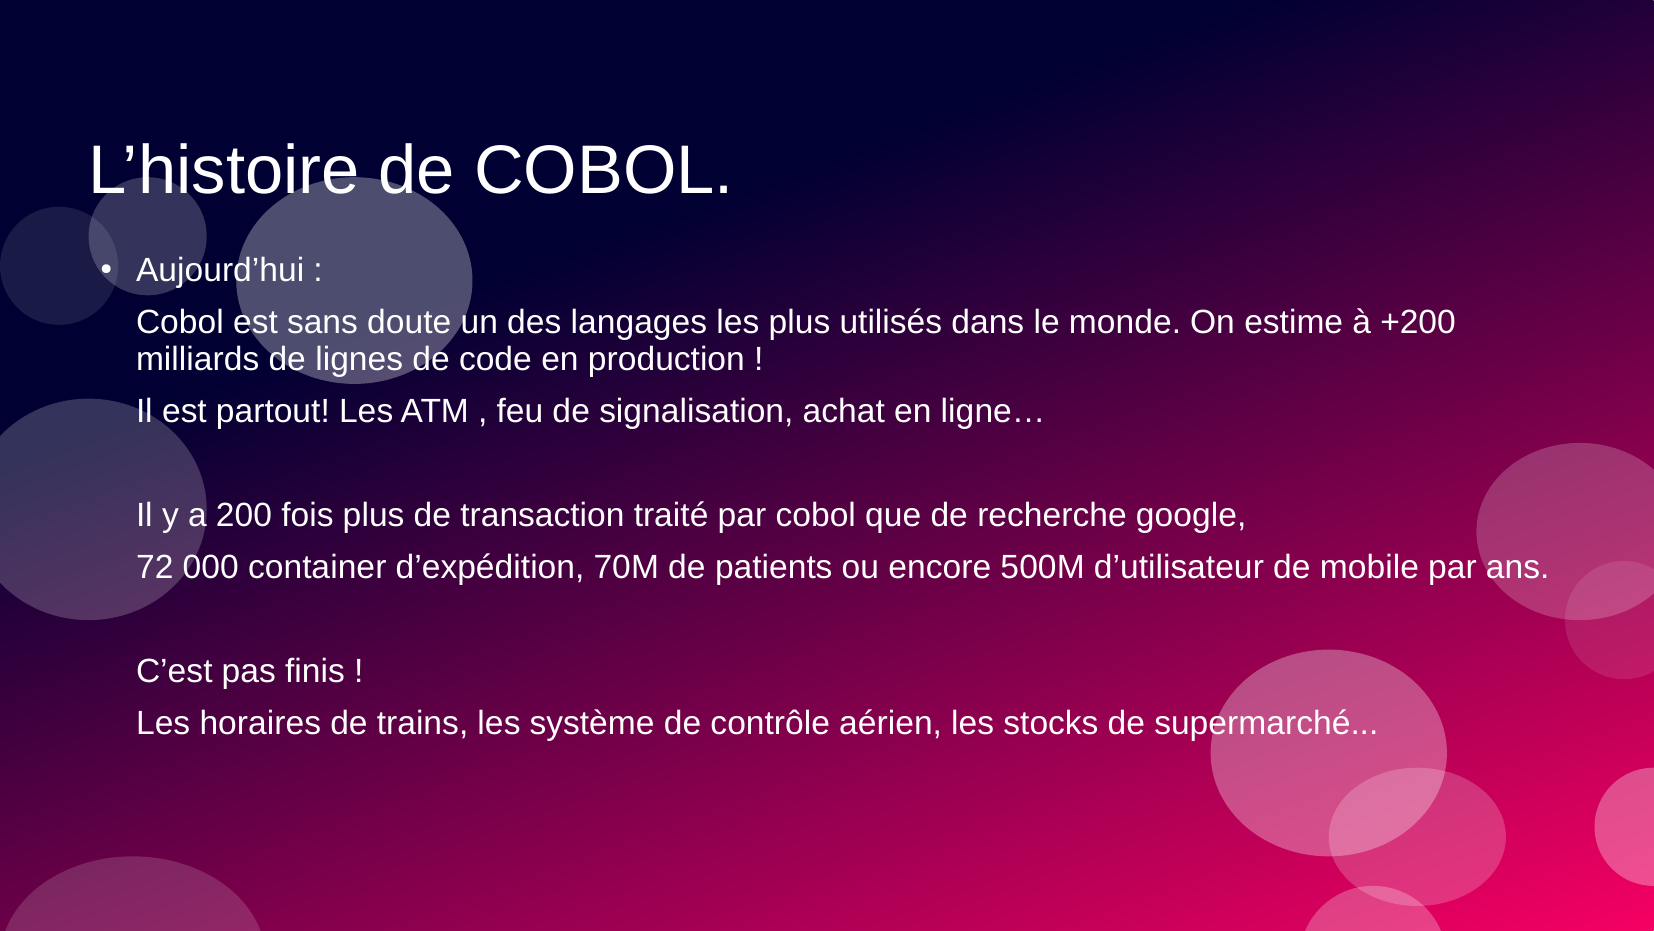

# L’histoire de COBOL.
Aujourd’hui :
Cobol est sans doute un des langages les plus utilisés dans le monde. On estime à +200 milliards de lignes de code en production !
Il est partout! Les ATM , feu de signalisation, achat en ligne…
Il y a 200 fois plus de transaction traité par cobol que de recherche google,
72 000 container d’expédition, 70M de patients ou encore 500M d’utilisateur de mobile par ans.
C’est pas finis !
Les horaires de trains, les système de contrôle aérien, les stocks de supermarché...